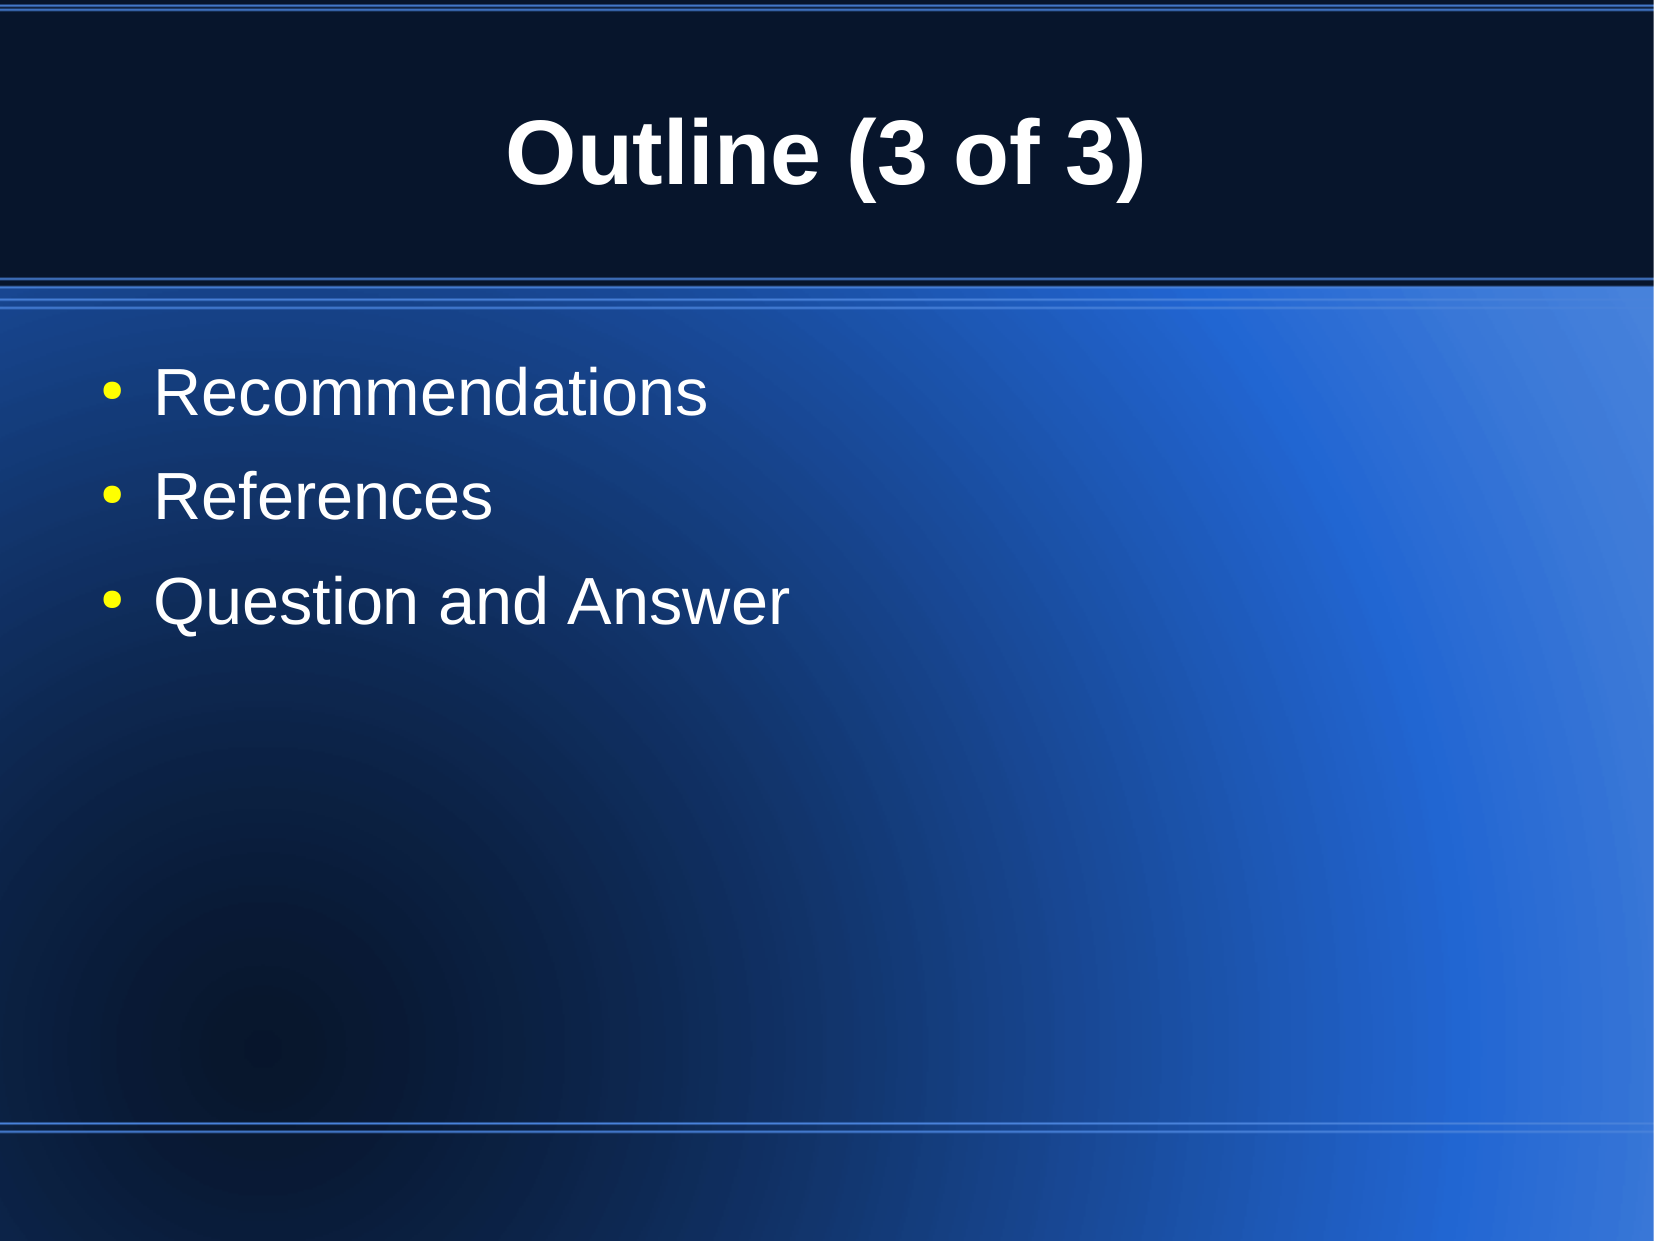

# Outline (3 of 3)
Recommendations
References
Question and Answer